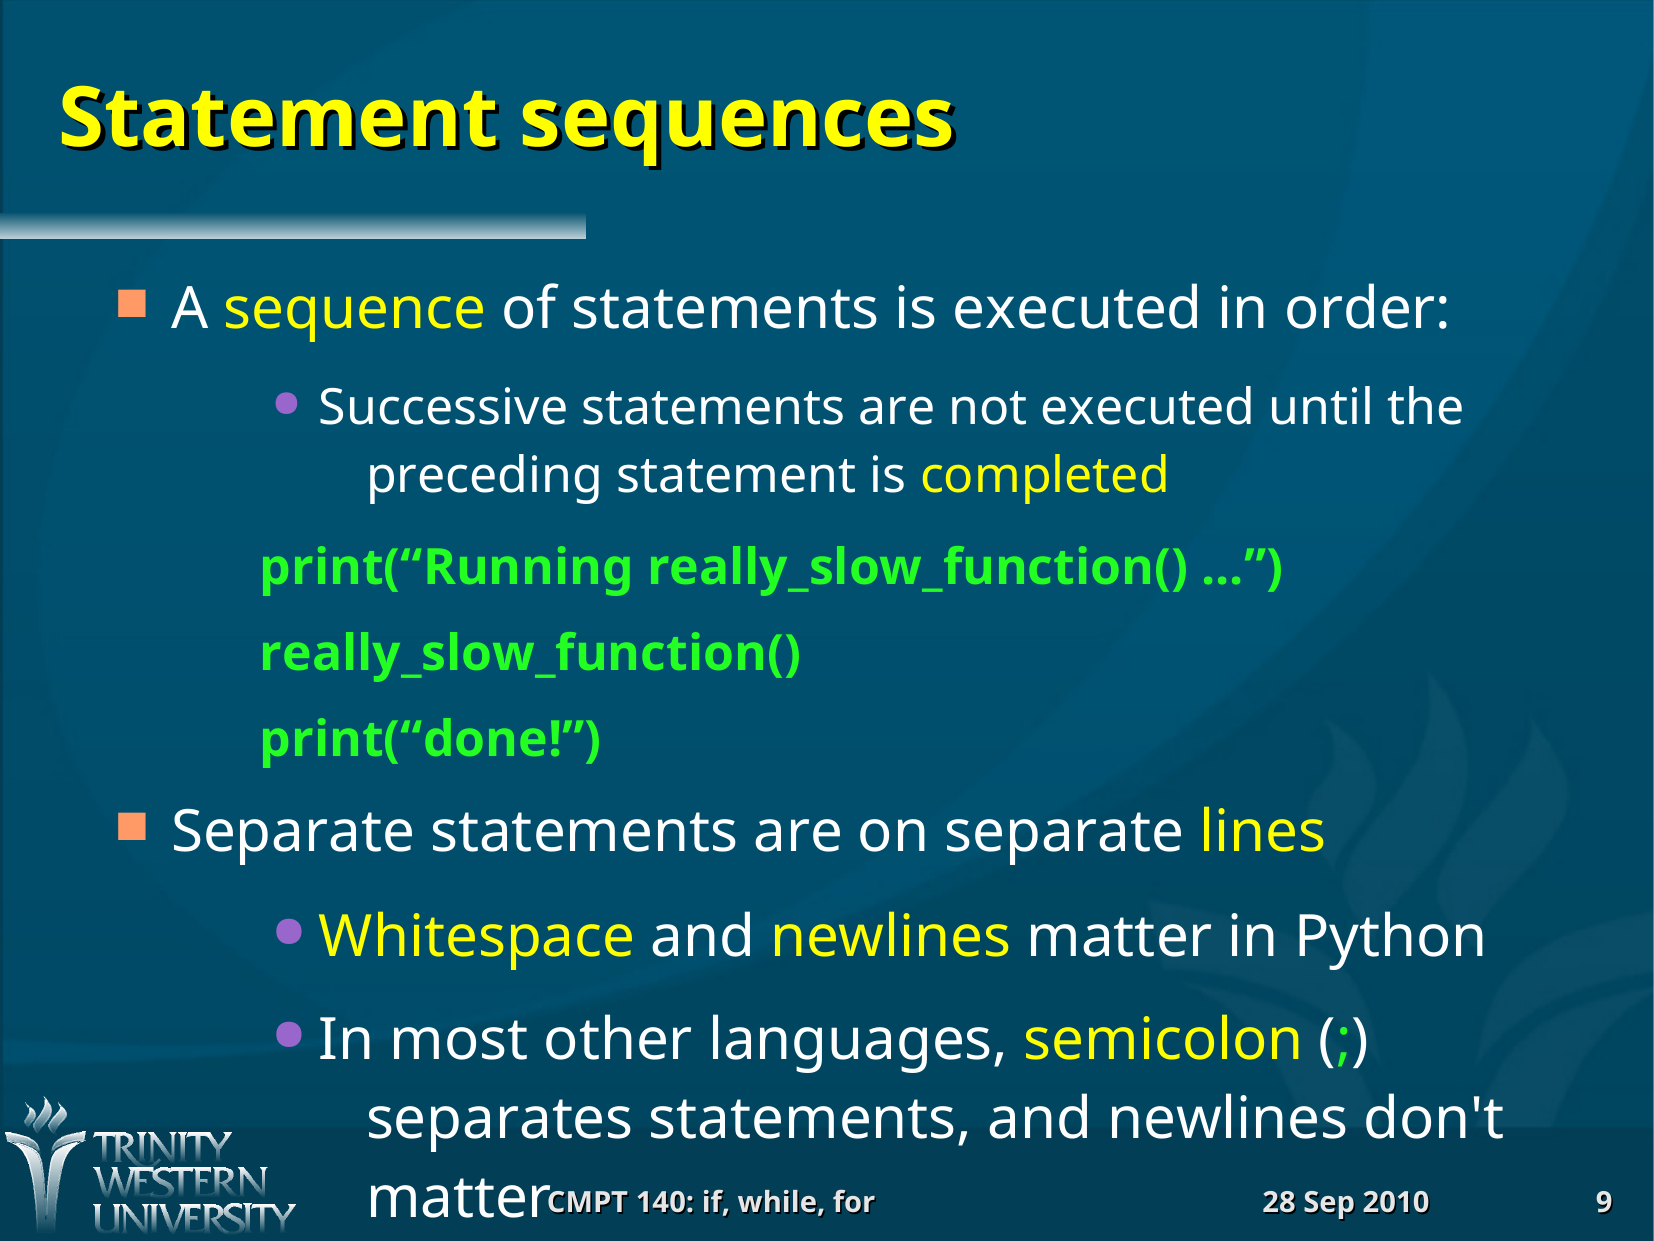

# Statement sequences
A sequence of statements is executed in order:
Successive statements are not executed until the preceding statement is completed
print(“Running really_slow_function() ...”)
really_slow_function()
print(“done!”)
Separate statements are on separate lines
Whitespace and newlines matter in Python
In most other languages, semicolon (;) separates statements, and newlines don't matter
CMPT 140: if, while, for
28 Sep 2010
9